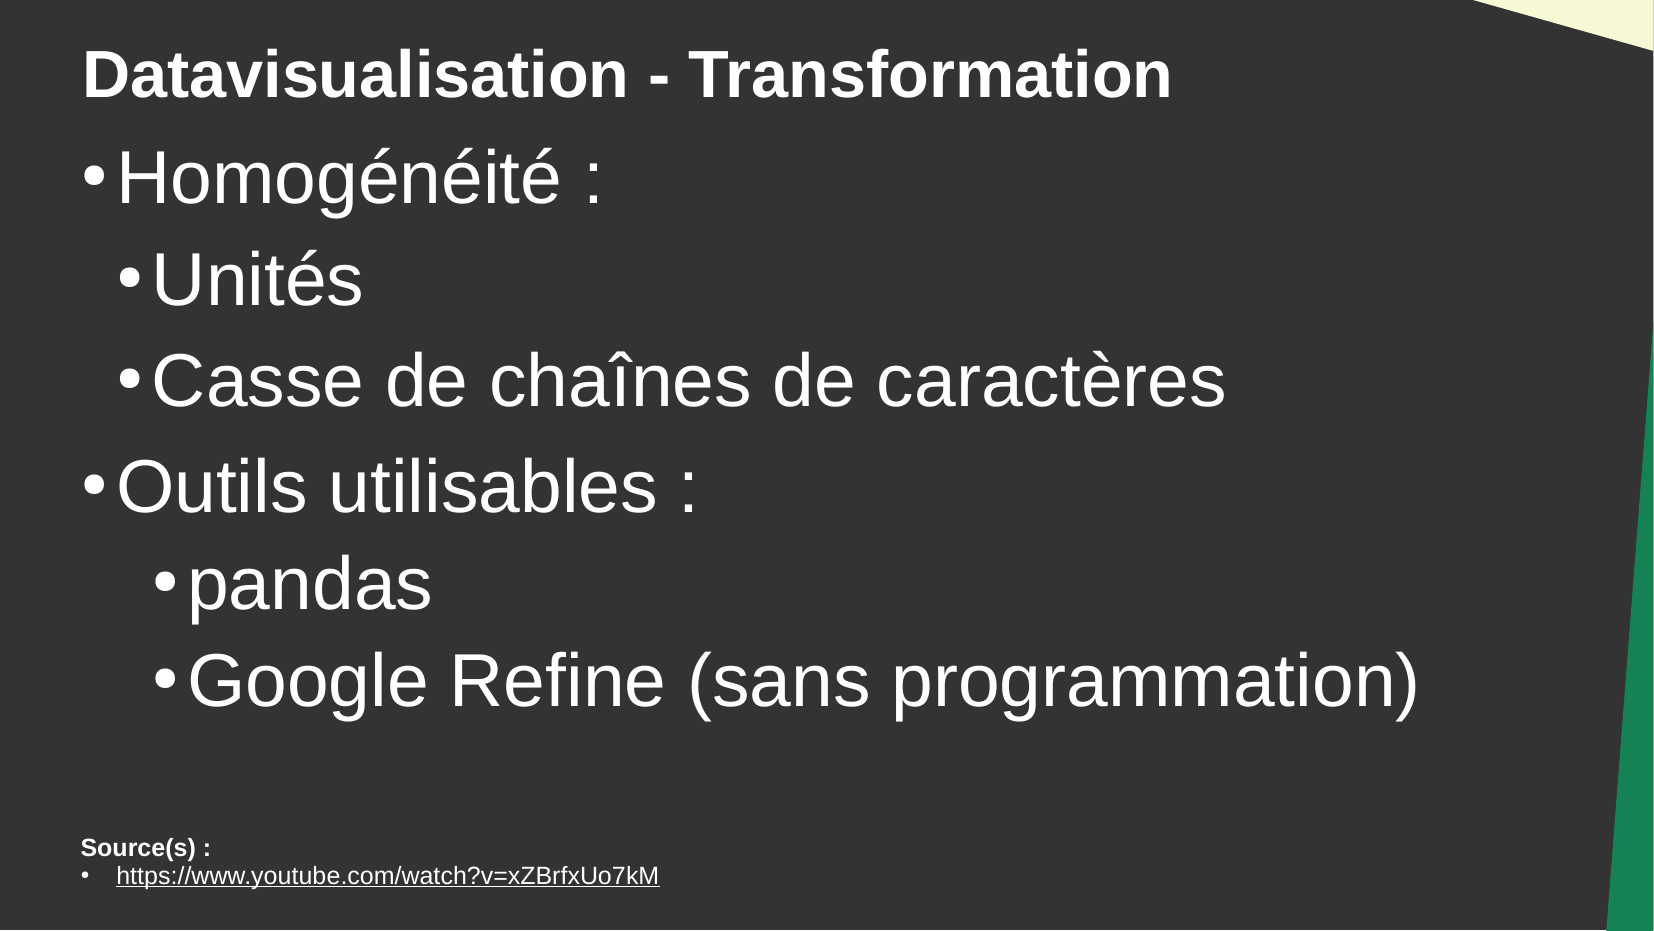

# Datavisualisation - Transformation
Homogénéité :
Unités
Casse de chaînes de caractères
Outils utilisables :
pandas
Google Refine (sans programmation)
Source(s) :
https://www.youtube.com/watch?v=xZBrfxUo7kM